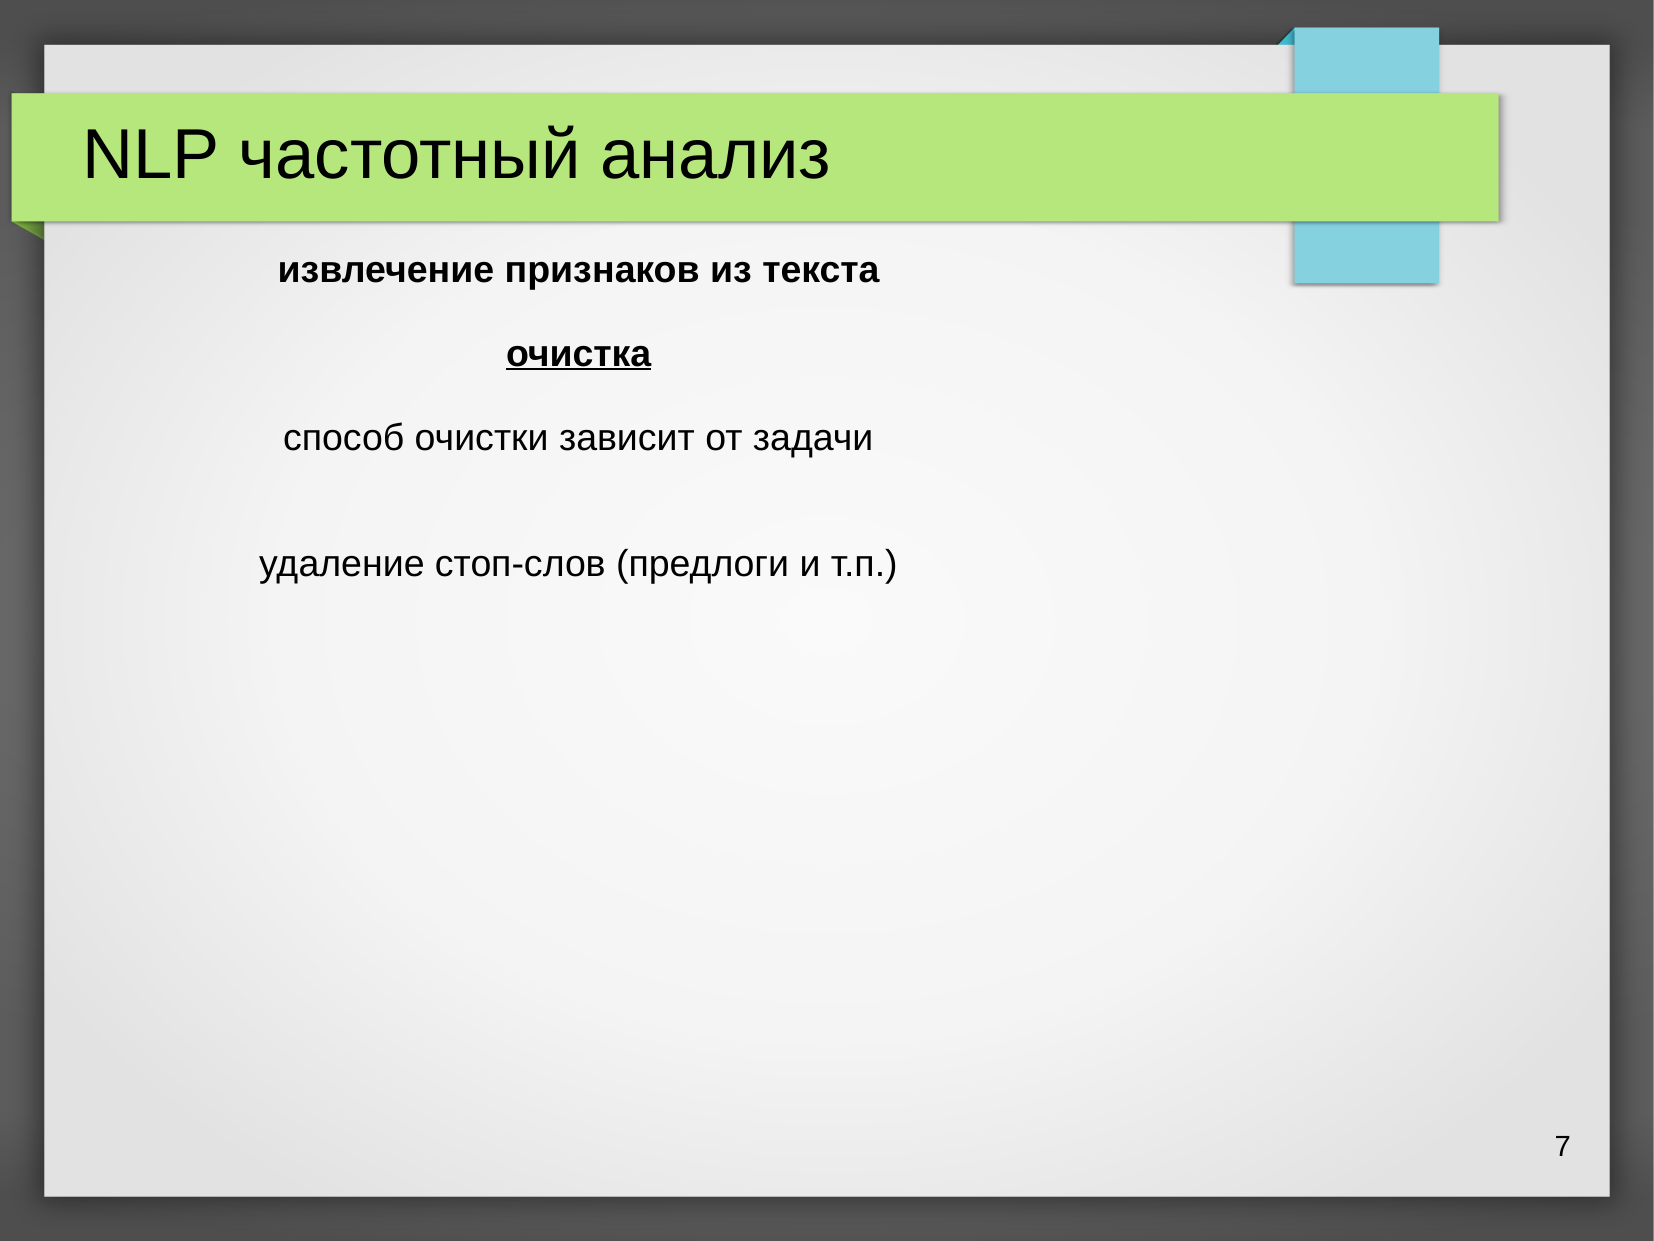

# NLP частотный анализ
извлечение признаков из текста
очистка
способ очистки зависит от задачи
удаление стоп-слов (предлоги и т.п.)
7